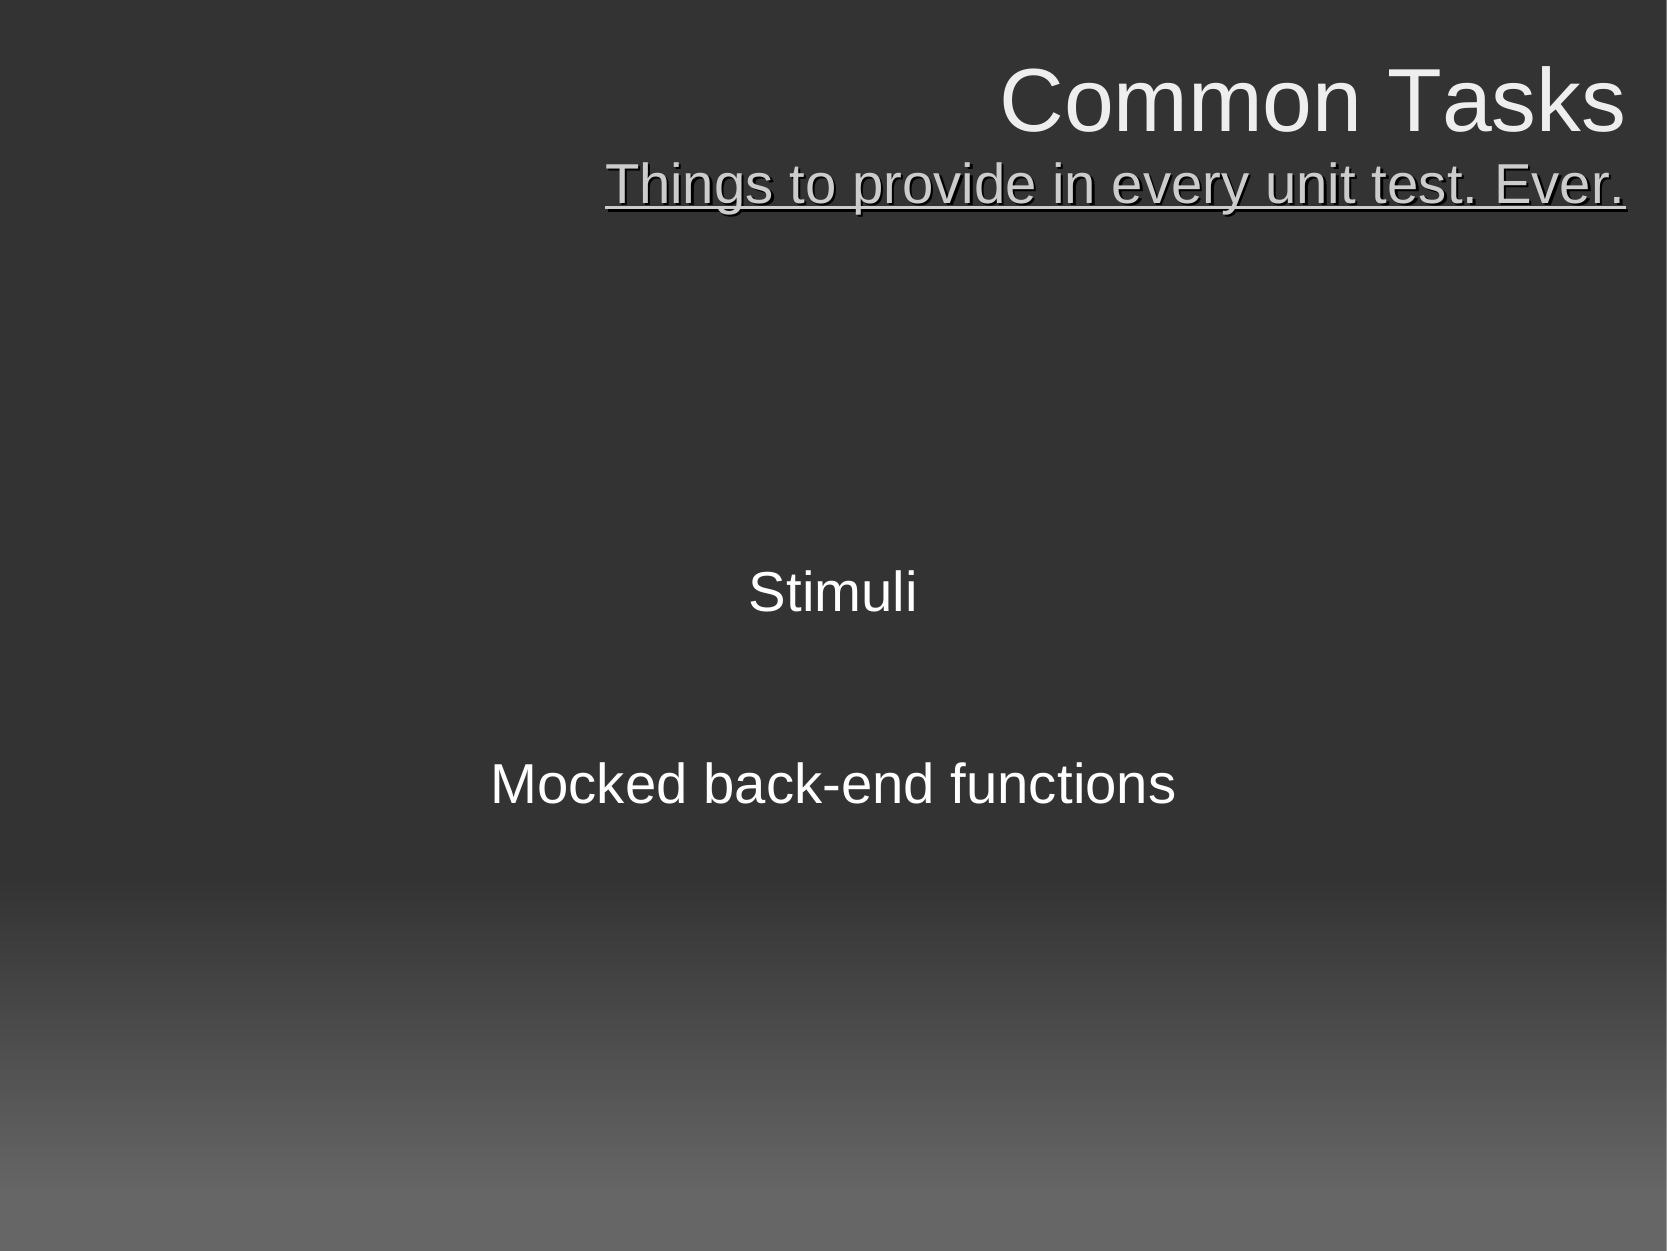

# Common Tasks Things to provide in every unit test. Ever.
Stimuli
Mocked back-end functions